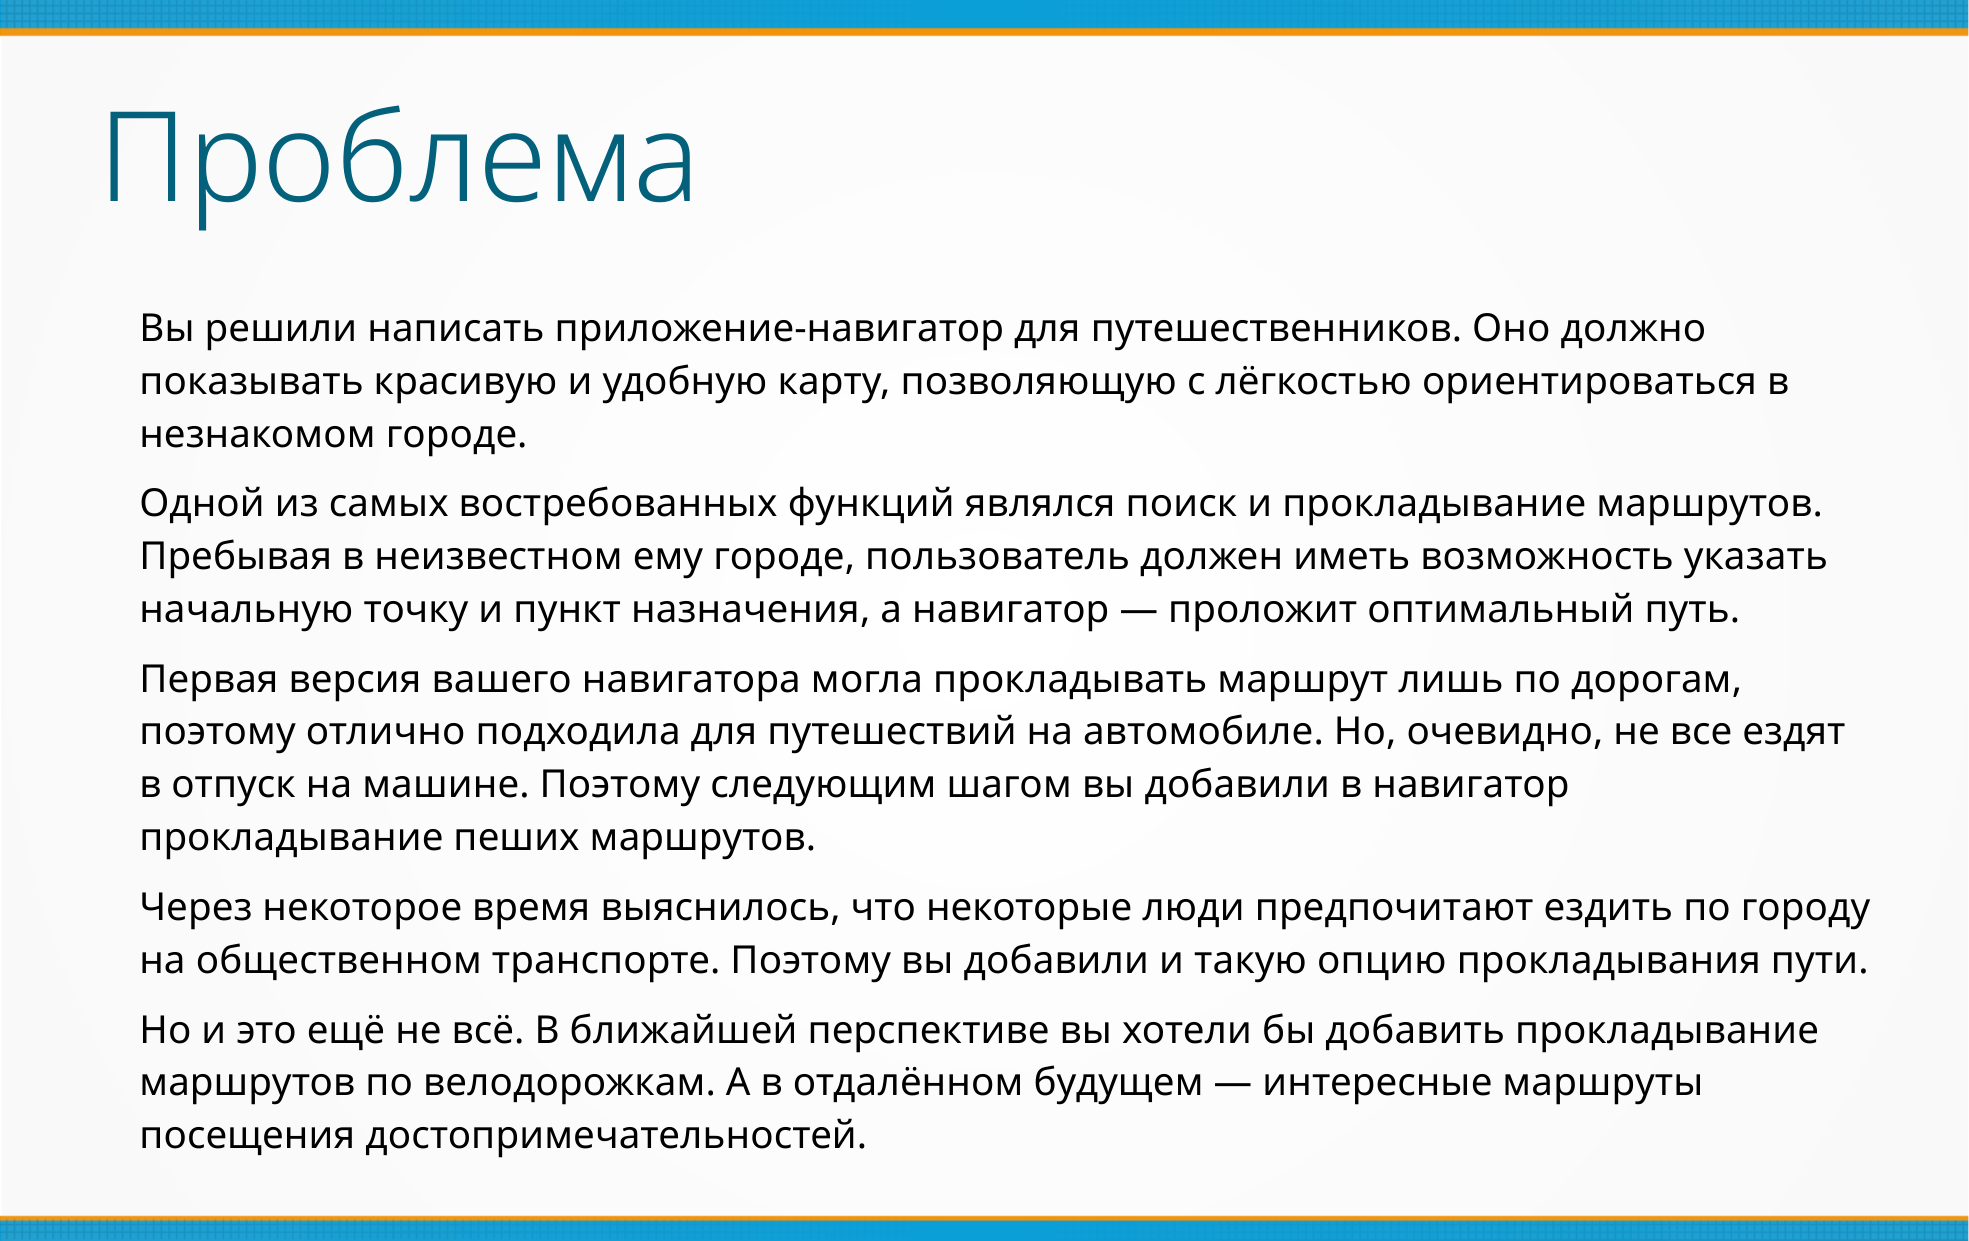

# Проблема
Вы решили написать приложение-навигатор для путешественников. Оно должно показывать красивую и удобную карту, позволяющую с лёгкостью ориентироваться в незнакомом городе.
Одной из самых востребованных функций являлся поиск и прокладывание маршрутов. Пребывая в неизвестном ему городе, пользователь должен иметь возможность указать начальную точку и пункт назначения, а навигатор — проложит оптимальный путь.
Первая версия вашего навигатора могла прокладывать маршрут лишь по дорогам, поэтому отлично подходила для путешествий на автомобиле. Но, очевидно, не все ездят в отпуск на машине. Поэтому следующим шагом вы добавили в навигатор прокладывание пеших маршрутов.
Через некоторое время выяснилось, что некоторые люди предпочитают ездить по городу на общественном транспорте. Поэтому вы добавили и такую опцию прокладывания пути.
Но и это ещё не всё. В ближайшей перспективе вы хотели бы добавить прокладывание маршрутов по велодорожкам. А в отдалённом будущем — интересные маршруты посещения достопримечательностей.